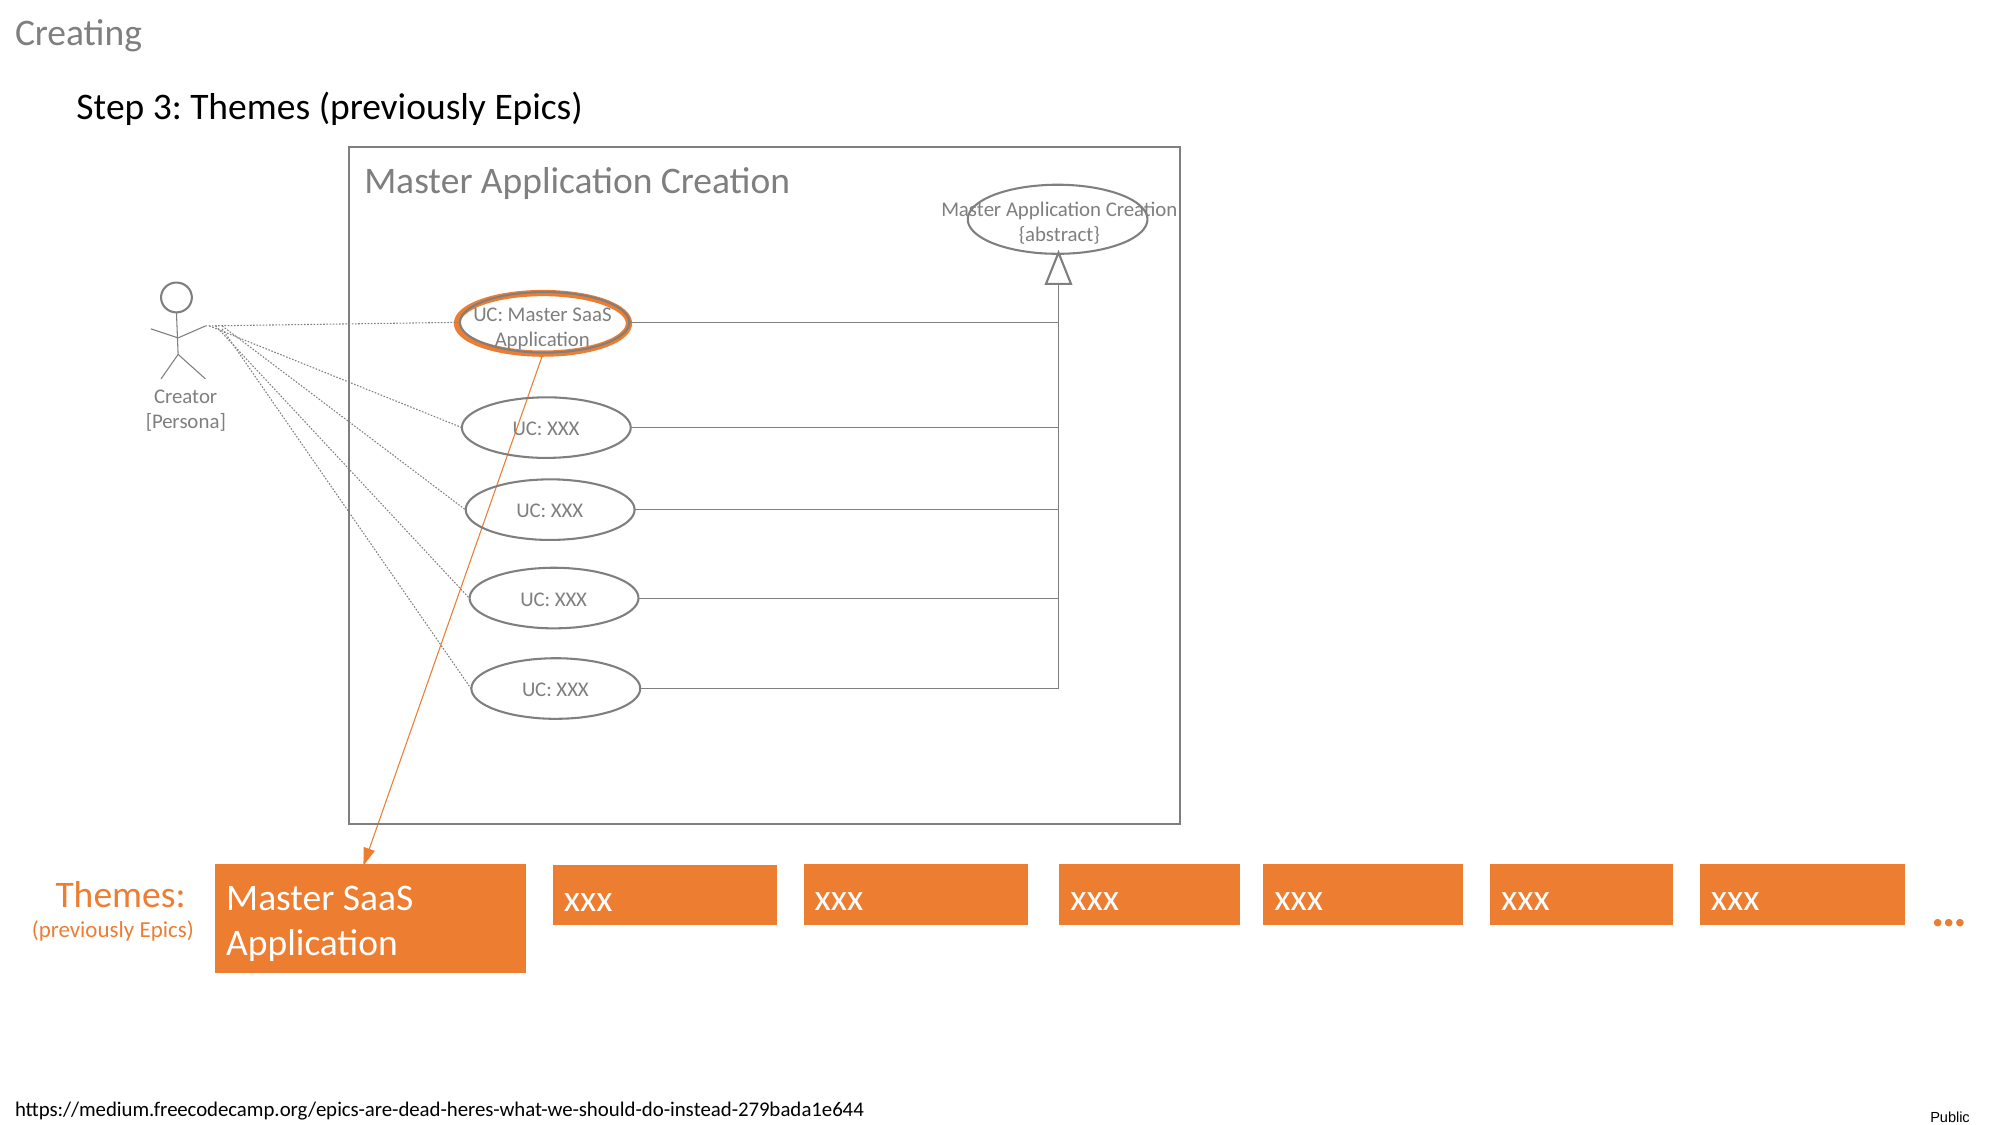

Creating
Step 3: Themes (previously Epics)
Master Application Creation
Master Application Creation
{abstract}
UC: Master SaaS Application
Creator
[Persona]
UC: XXX
UC: XXX
UC: XXX
UC: XXX
Themes:
Master SaaS Application
xxx
xxx
xxx
xxx
xxx
xxx
…
(previously Epics)
https://medium.freecodecamp.org/epics-are-dead-heres-what-we-should-do-instead-279bada1e644